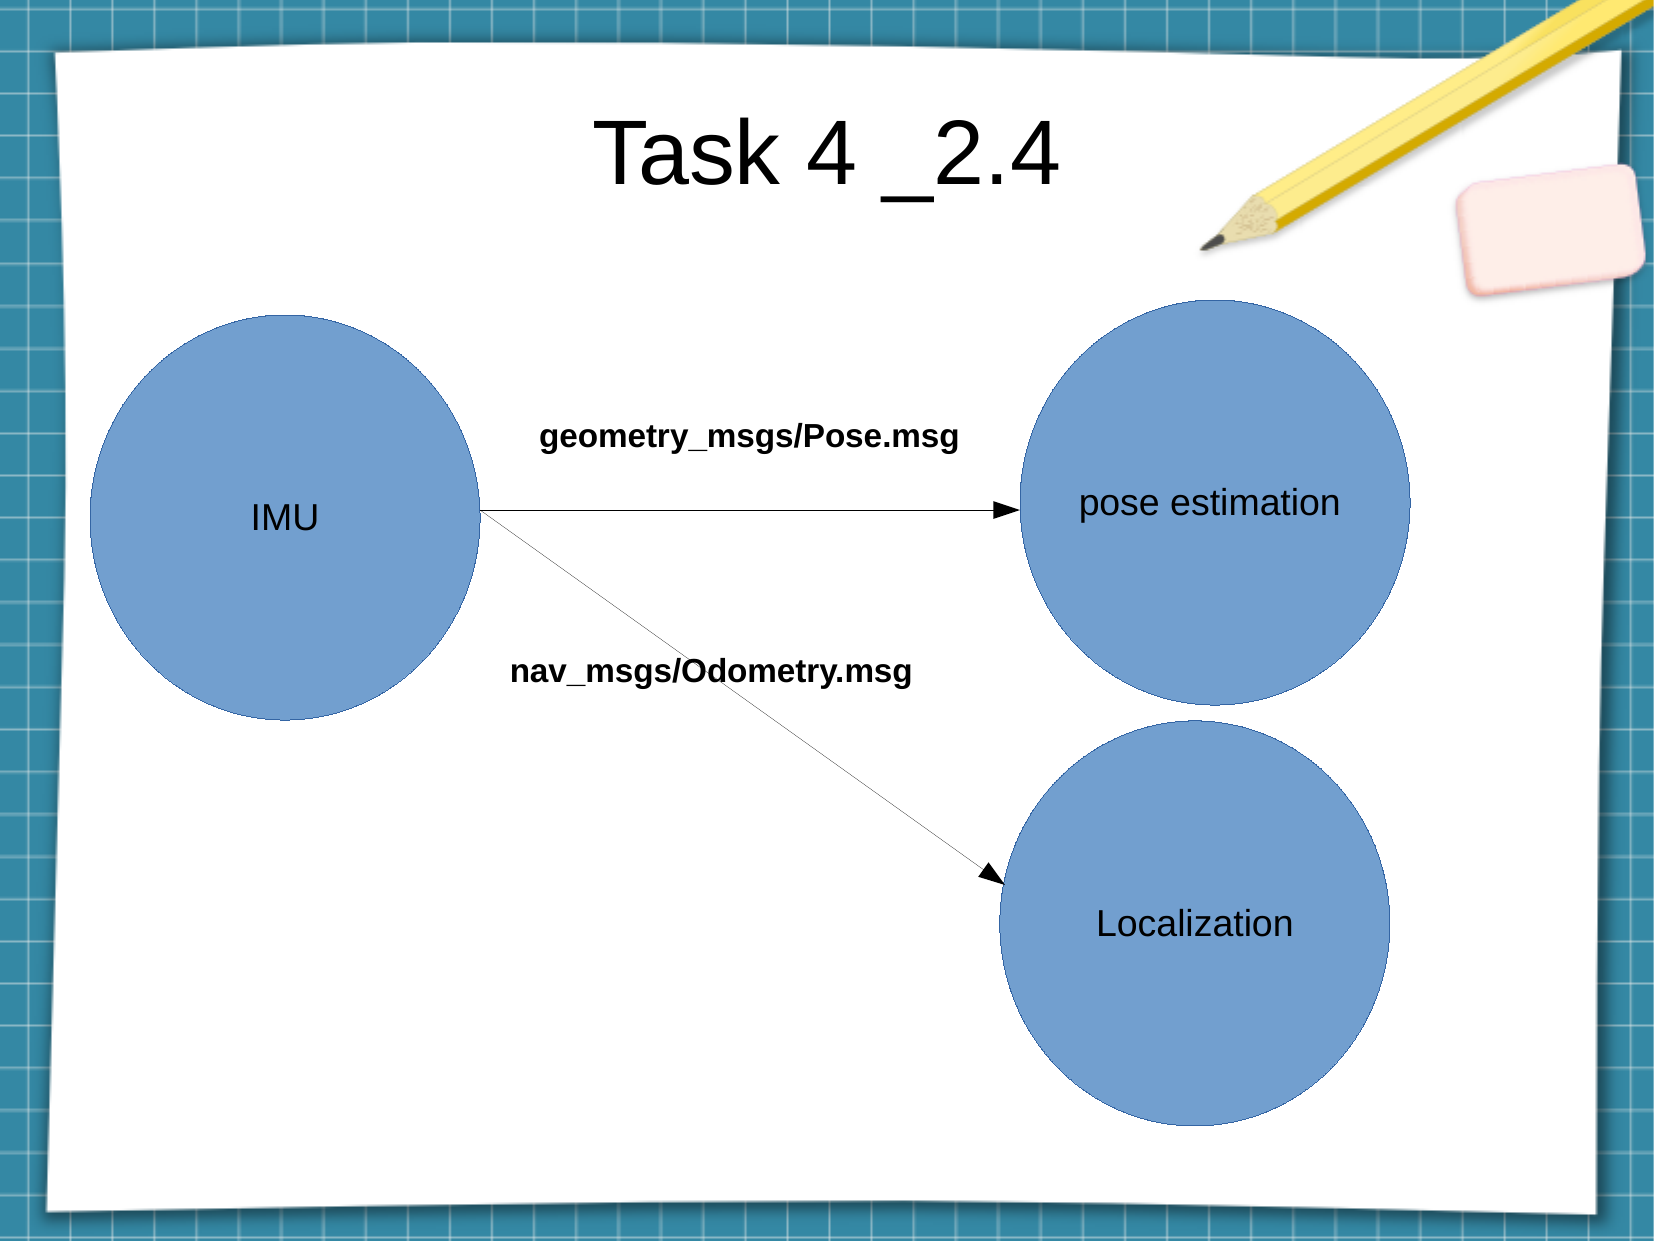

# Task 4 _2.4
pose estimation
IMU
geometry_msgs/Pose.msg
nav_msgs/Odometry.msg
Localization